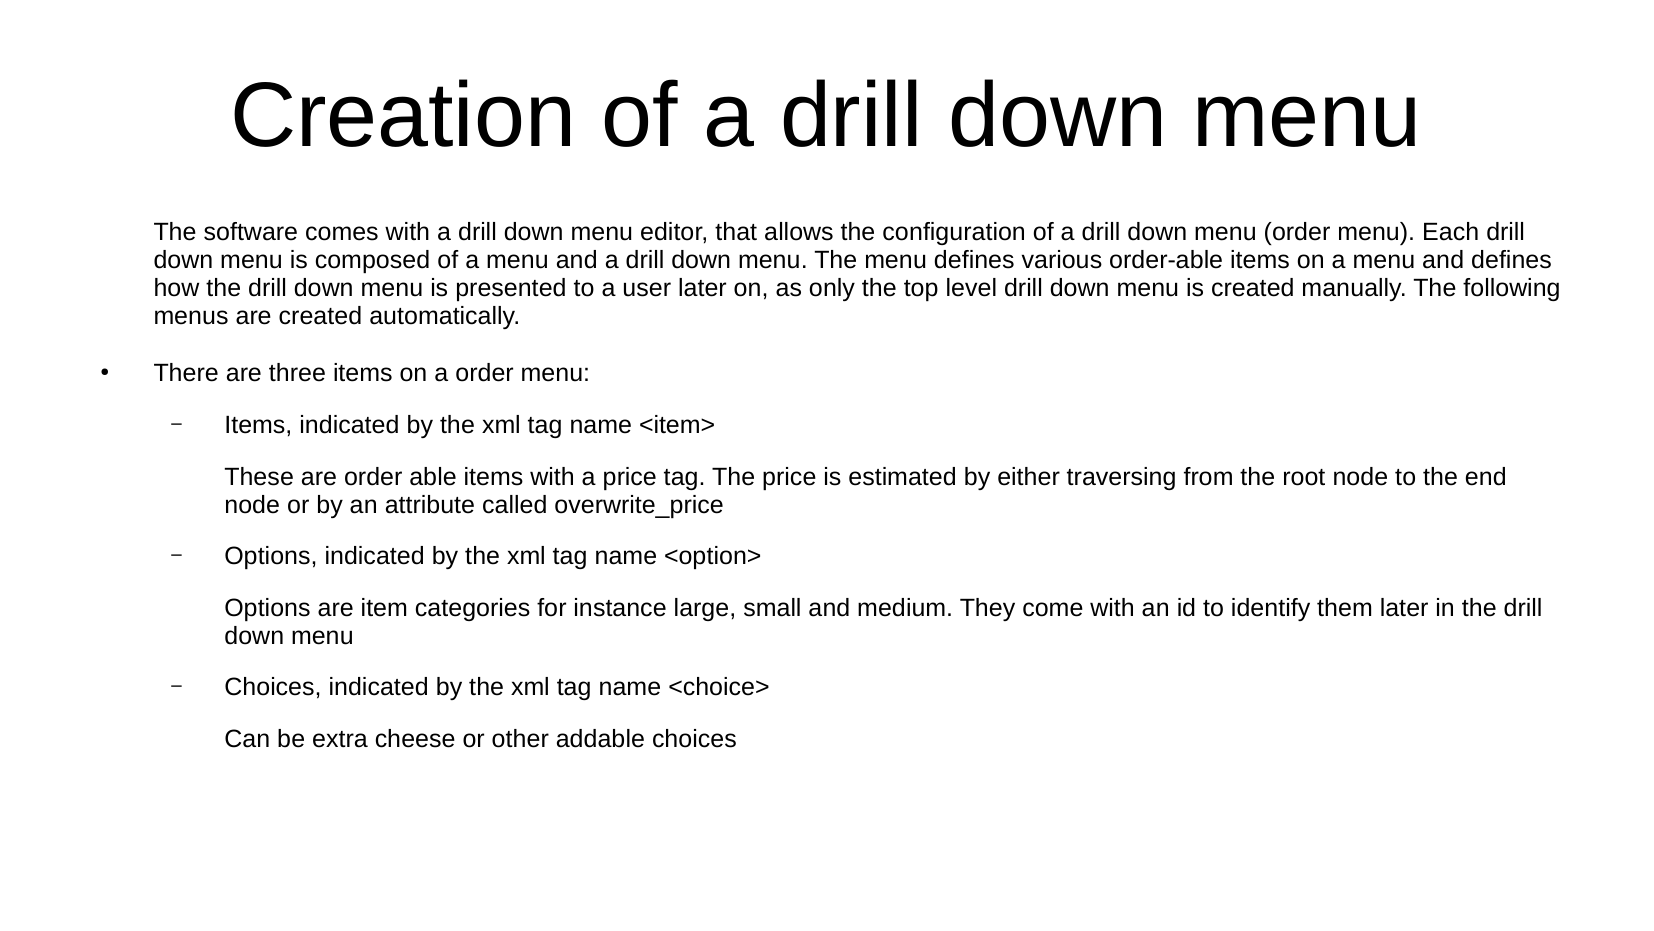

# Creation of a drill down menu
The software comes with a drill down menu editor, that allows the configuration of a drill down menu (order menu). Each drill down menu is composed of a menu and a drill down menu. The menu defines various order-able items on a menu and defines how the drill down menu is presented to a user later on, as only the top level drill down menu is created manually. The following menus are created automatically.
There are three items on a order menu:
Items, indicated by the xml tag name <item>
These are order able items with a price tag. The price is estimated by either traversing from the root node to the end node or by an attribute called overwrite_price
Options, indicated by the xml tag name <option>
Options are item categories for instance large, small and medium. They come with an id to identify them later in the drill down menu
Choices, indicated by the xml tag name <choice>
Can be extra cheese or other addable choices